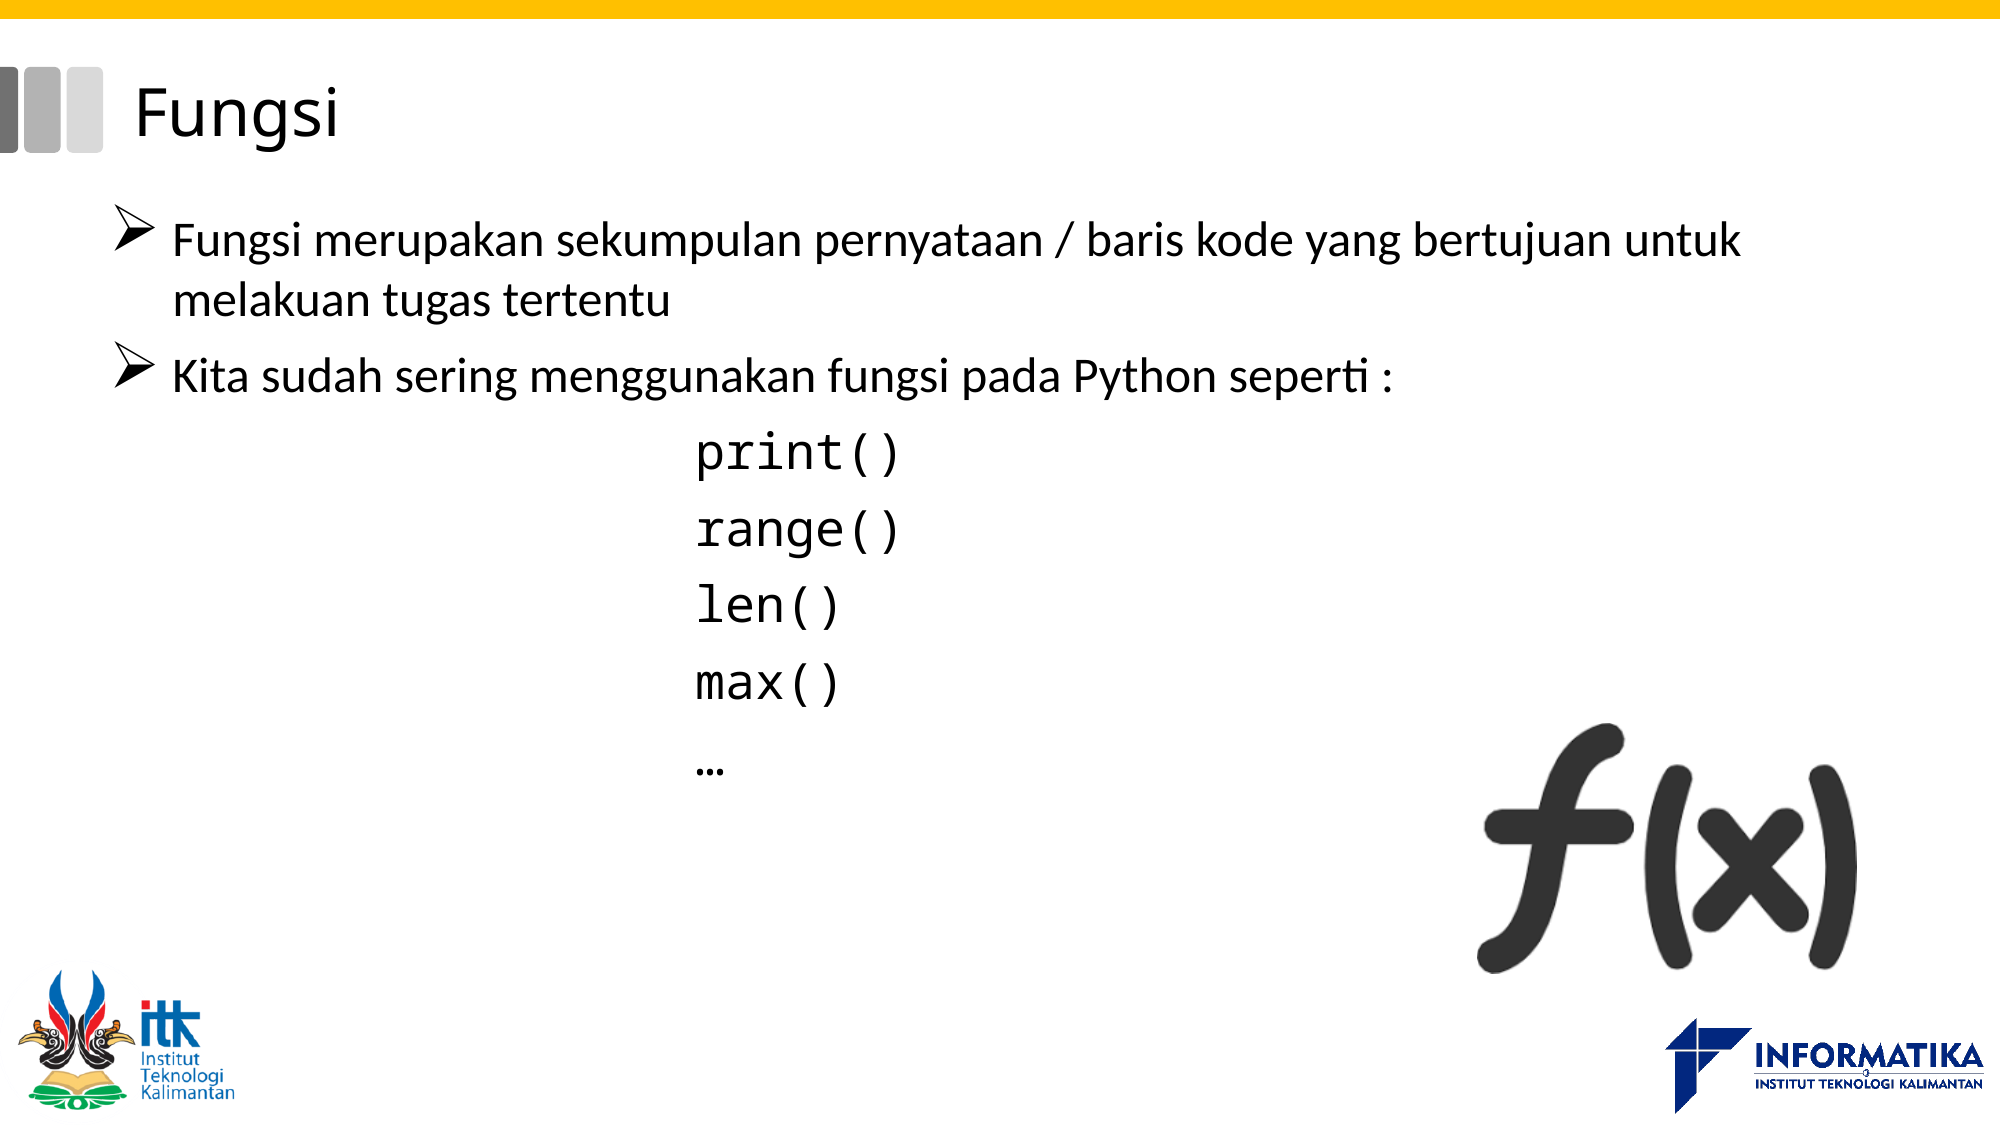

# Fungsi
Fungsi merupakan sekumpulan pernyataan / baris kode yang bertujuan untuk melakuan tugas tertentu
Kita sudah sering menggunakan fungsi pada Python seperti :
print()
range()
len()
max()
…